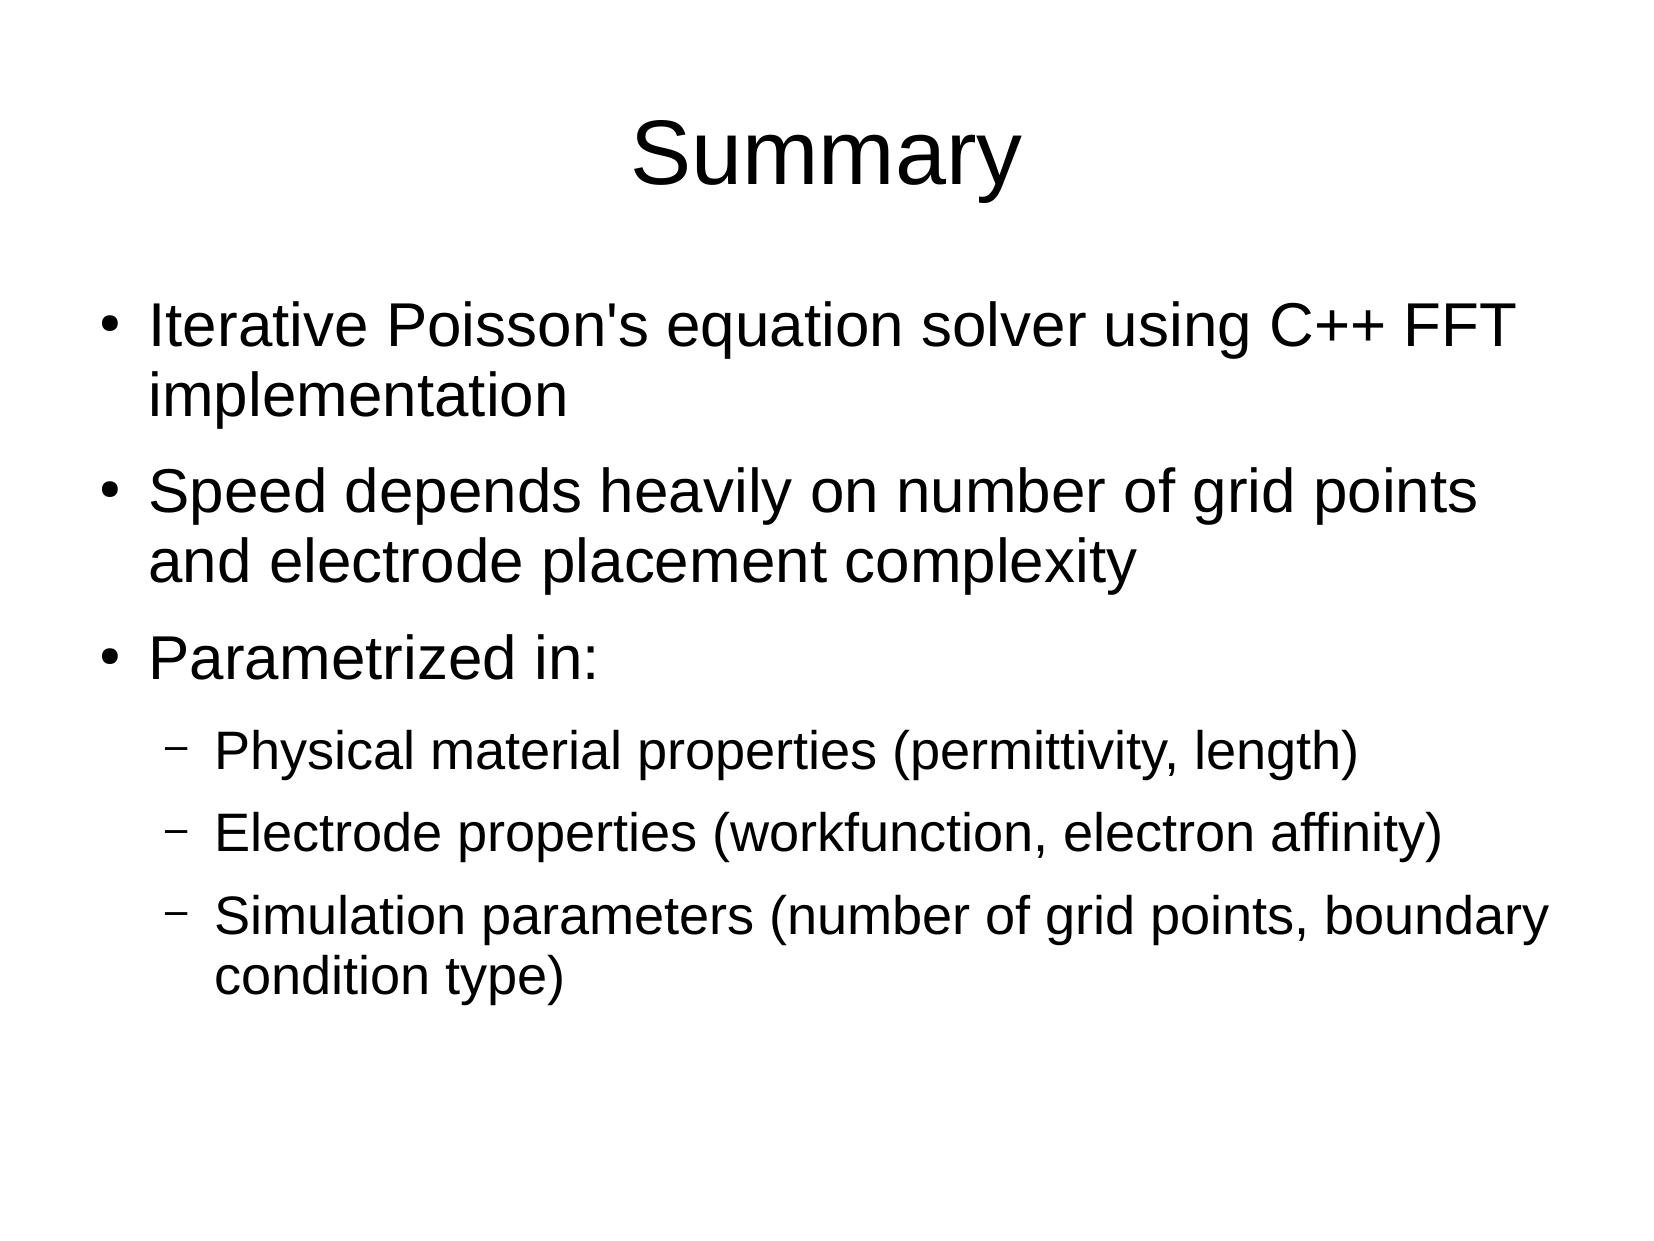

# Summary
Iterative Poisson's equation solver using C++ FFT implementation
Speed depends heavily on number of grid points and electrode placement complexity
Parametrized in:
Physical material properties (permittivity, length)
Electrode properties (workfunction, electron affinity)
Simulation parameters (number of grid points, boundary condition type)